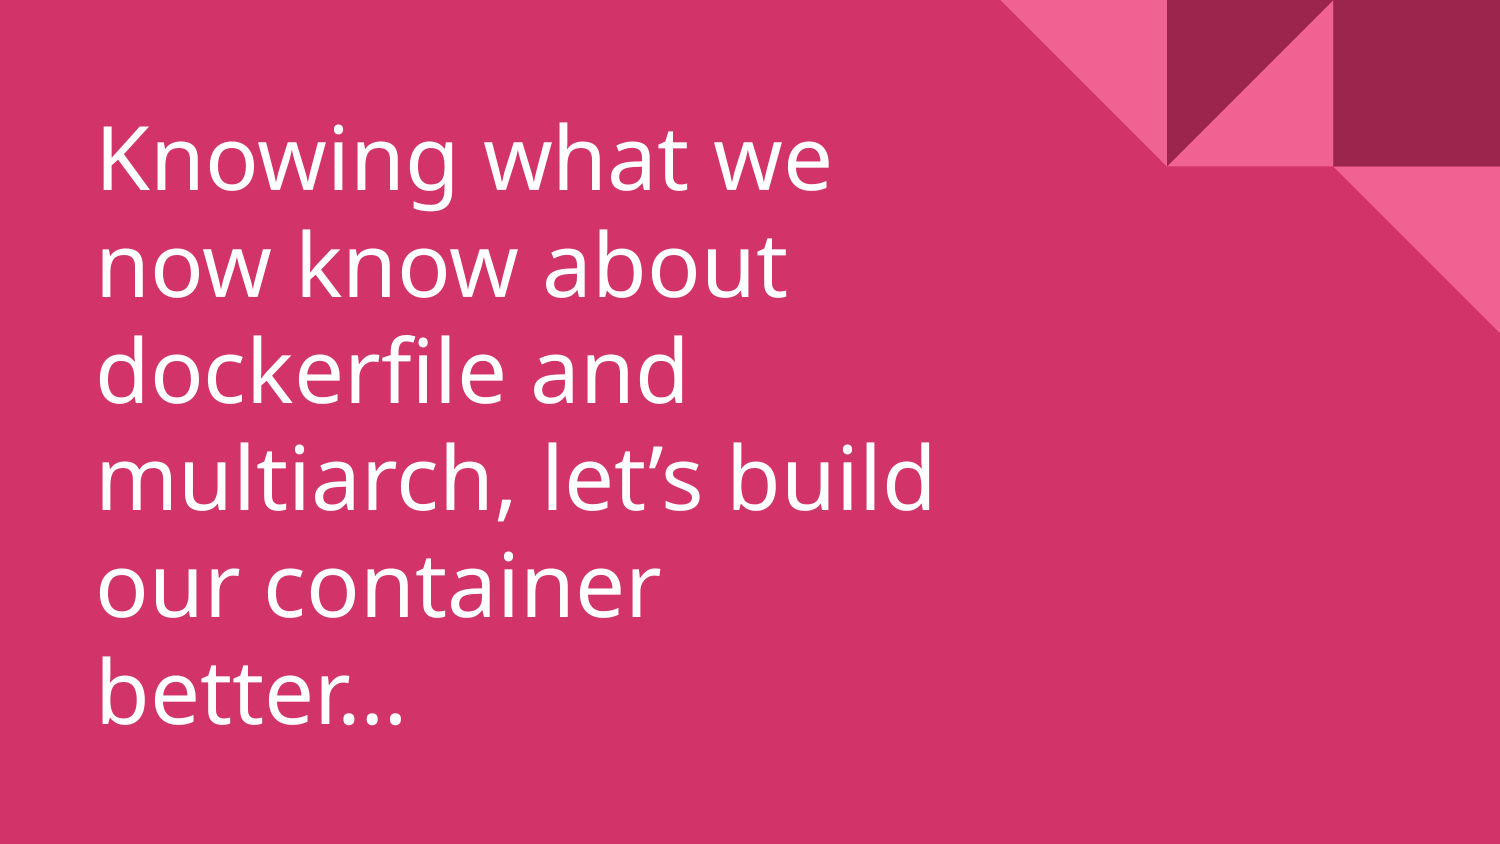

# Knowing what we now know about dockerfile and multiarch, let’s build our container better…